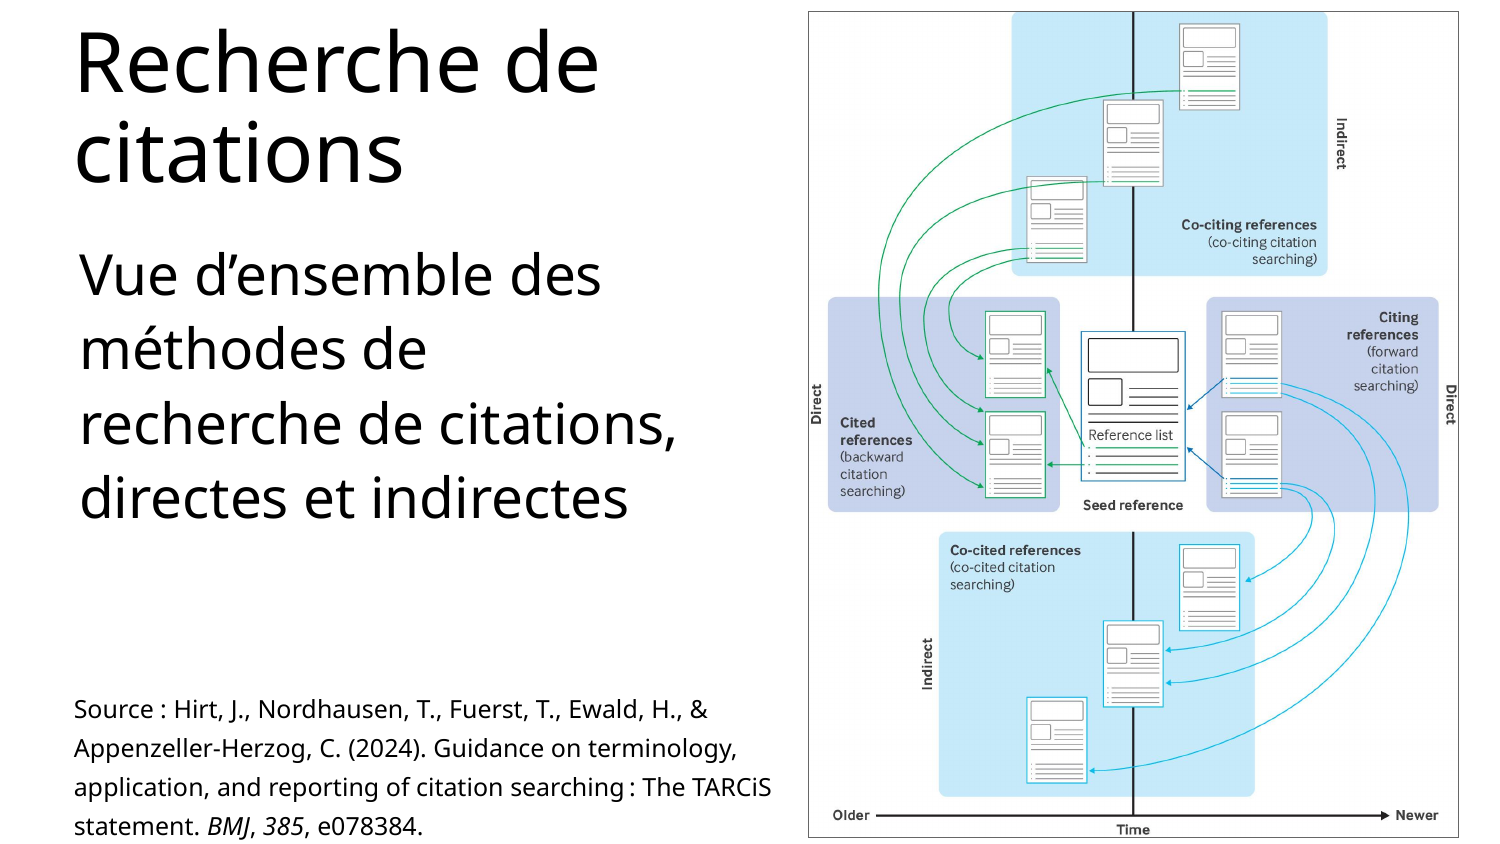

# Recherche de citations
Vue d’ensemble des méthodes de recherche de citations, directes et indirectes
Source : Hirt, J., Nordhausen, T., Fuerst, T., Ewald, H., & Appenzeller-Herzog, C. (2024). Guidance on terminology, application, and reporting of citation searching : The TARCiS statement. BMJ, 385, e078384. https://doi.org/10.1136/bmj-2023-078384
28